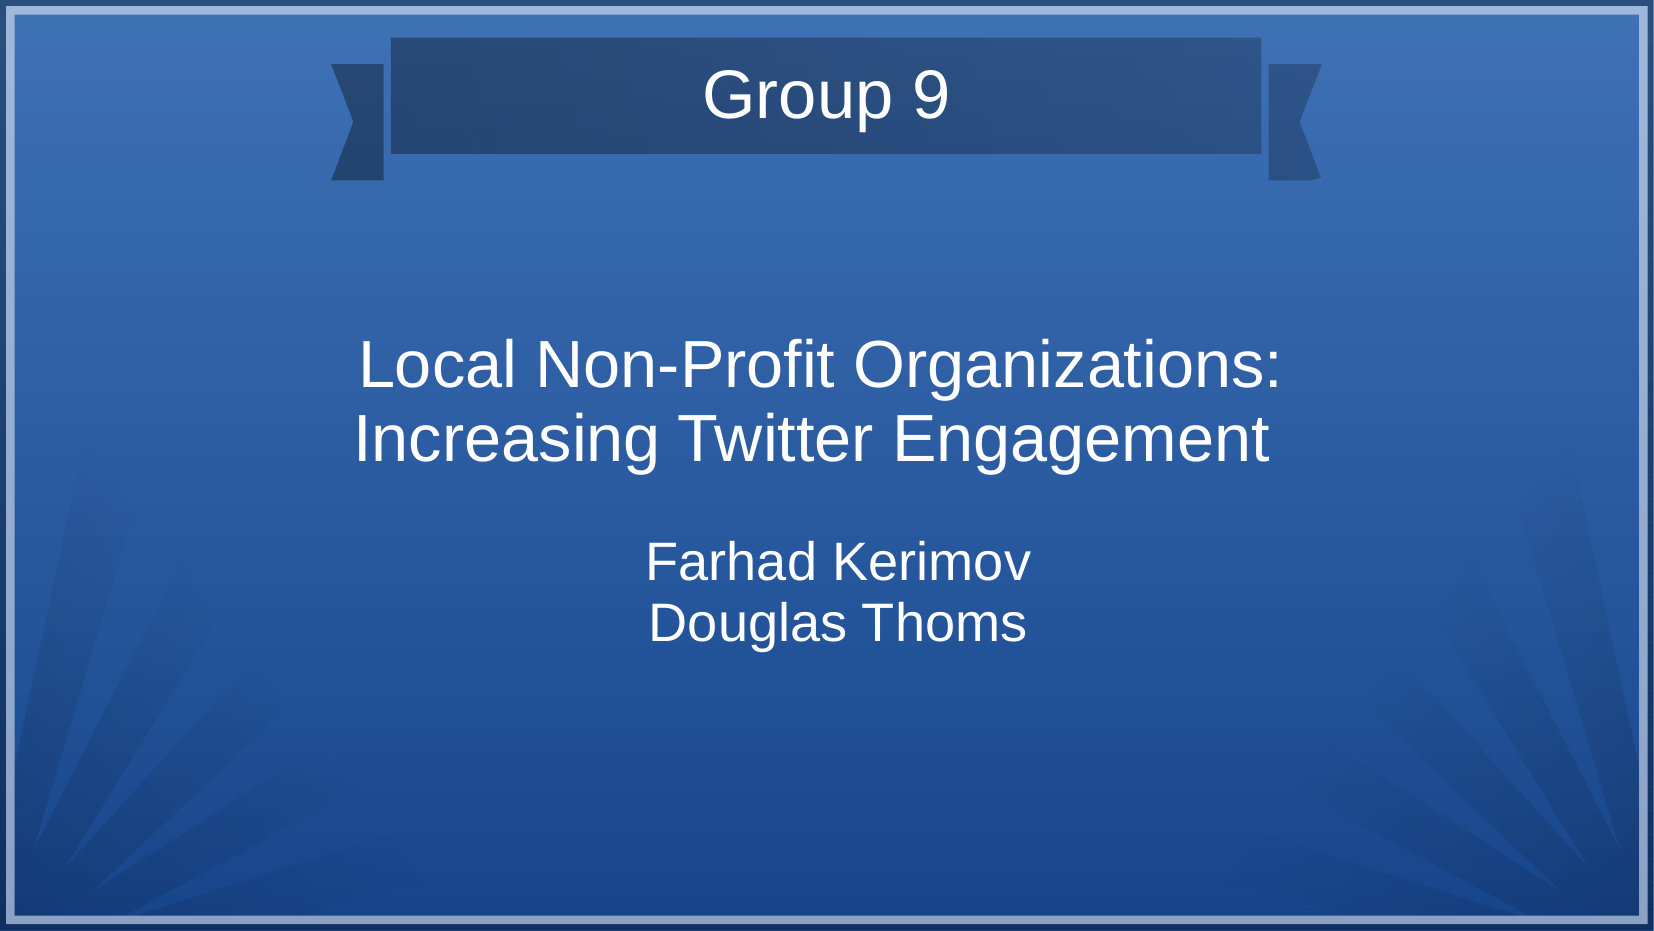

# Group 9
Local Non-Profit Organizations:
Increasing Twitter Engagement
Farhad Kerimov
Douglas Thoms